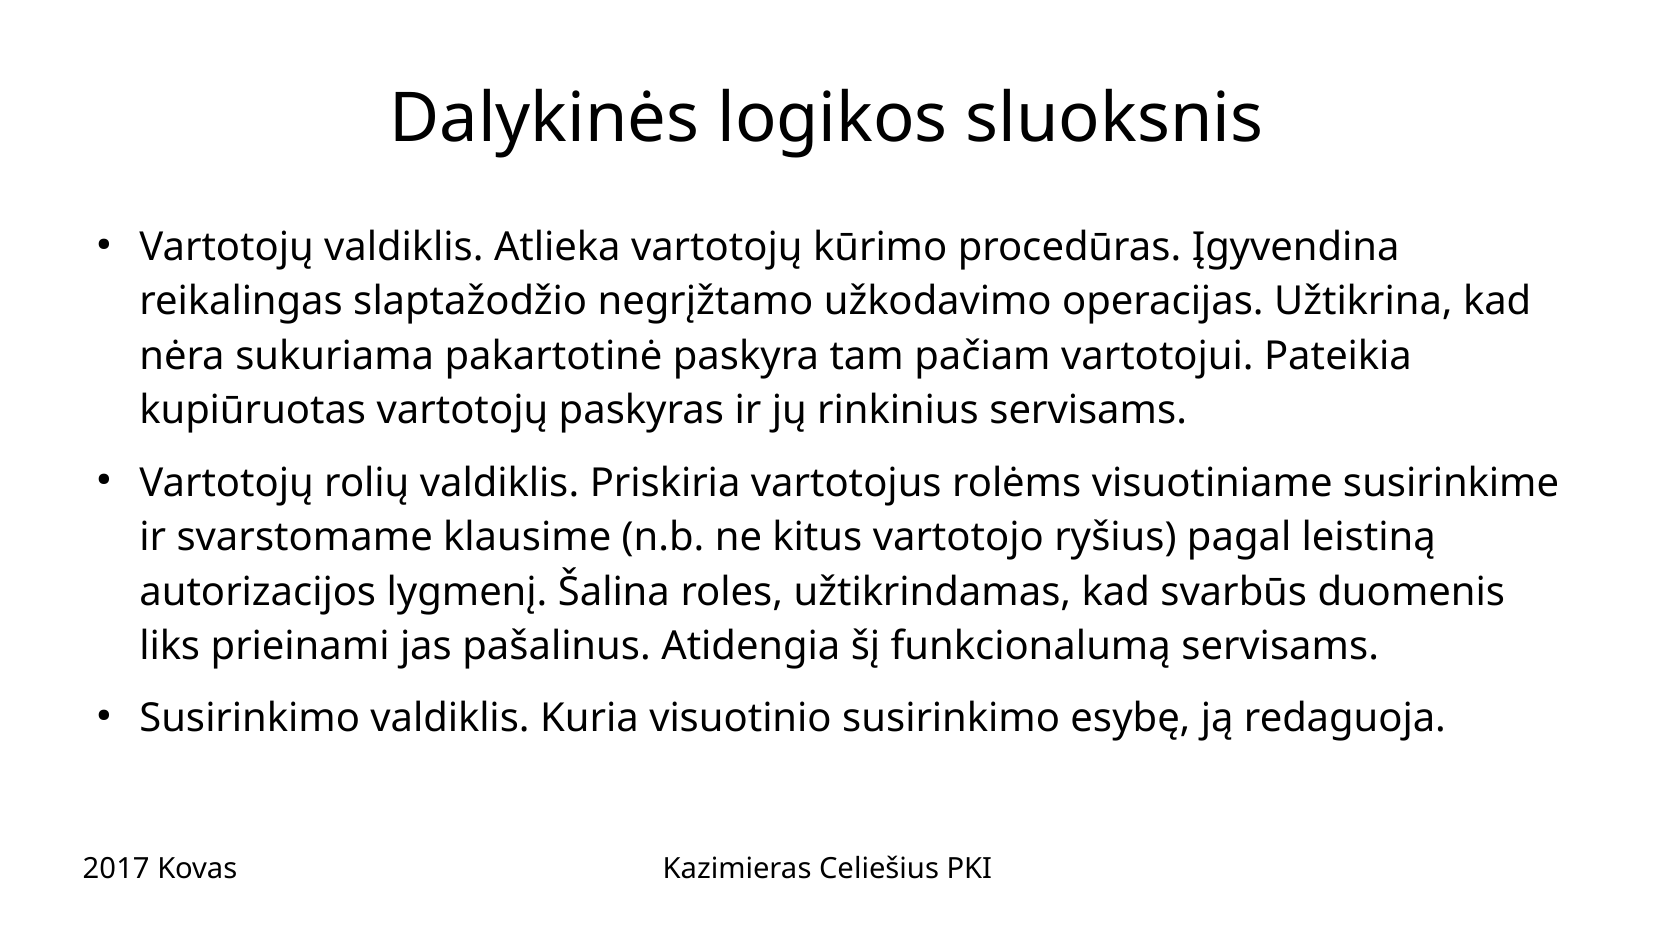

# Dalykinės logikos sluoksnis
Vartotojų valdiklis. Atlieka vartotojų kūrimo procedūras. Įgyvendina reikalingas slaptažodžio negrįžtamo užkodavimo operacijas. Užtikrina, kad nėra sukuriama pakartotinė paskyra tam pačiam vartotojui. Pateikia kupiūruotas vartotojų paskyras ir jų rinkinius servisams.
Vartotojų rolių valdiklis. Priskiria vartotojus rolėms visuotiniame susirinkime ir svarstomame klausime (n.b. ne kitus vartotojo ryšius) pagal leistiną autorizacijos lygmenį. Šalina roles, užtikrindamas, kad svarbūs duomenis liks prieinami jas pašalinus. Atidengia šį funkcionalumą servisams.
Susirinkimo valdiklis. Kuria visuotinio susirinkimo esybę, ją redaguoja.
2017 Kovas
Kazimieras Celiešius PKI